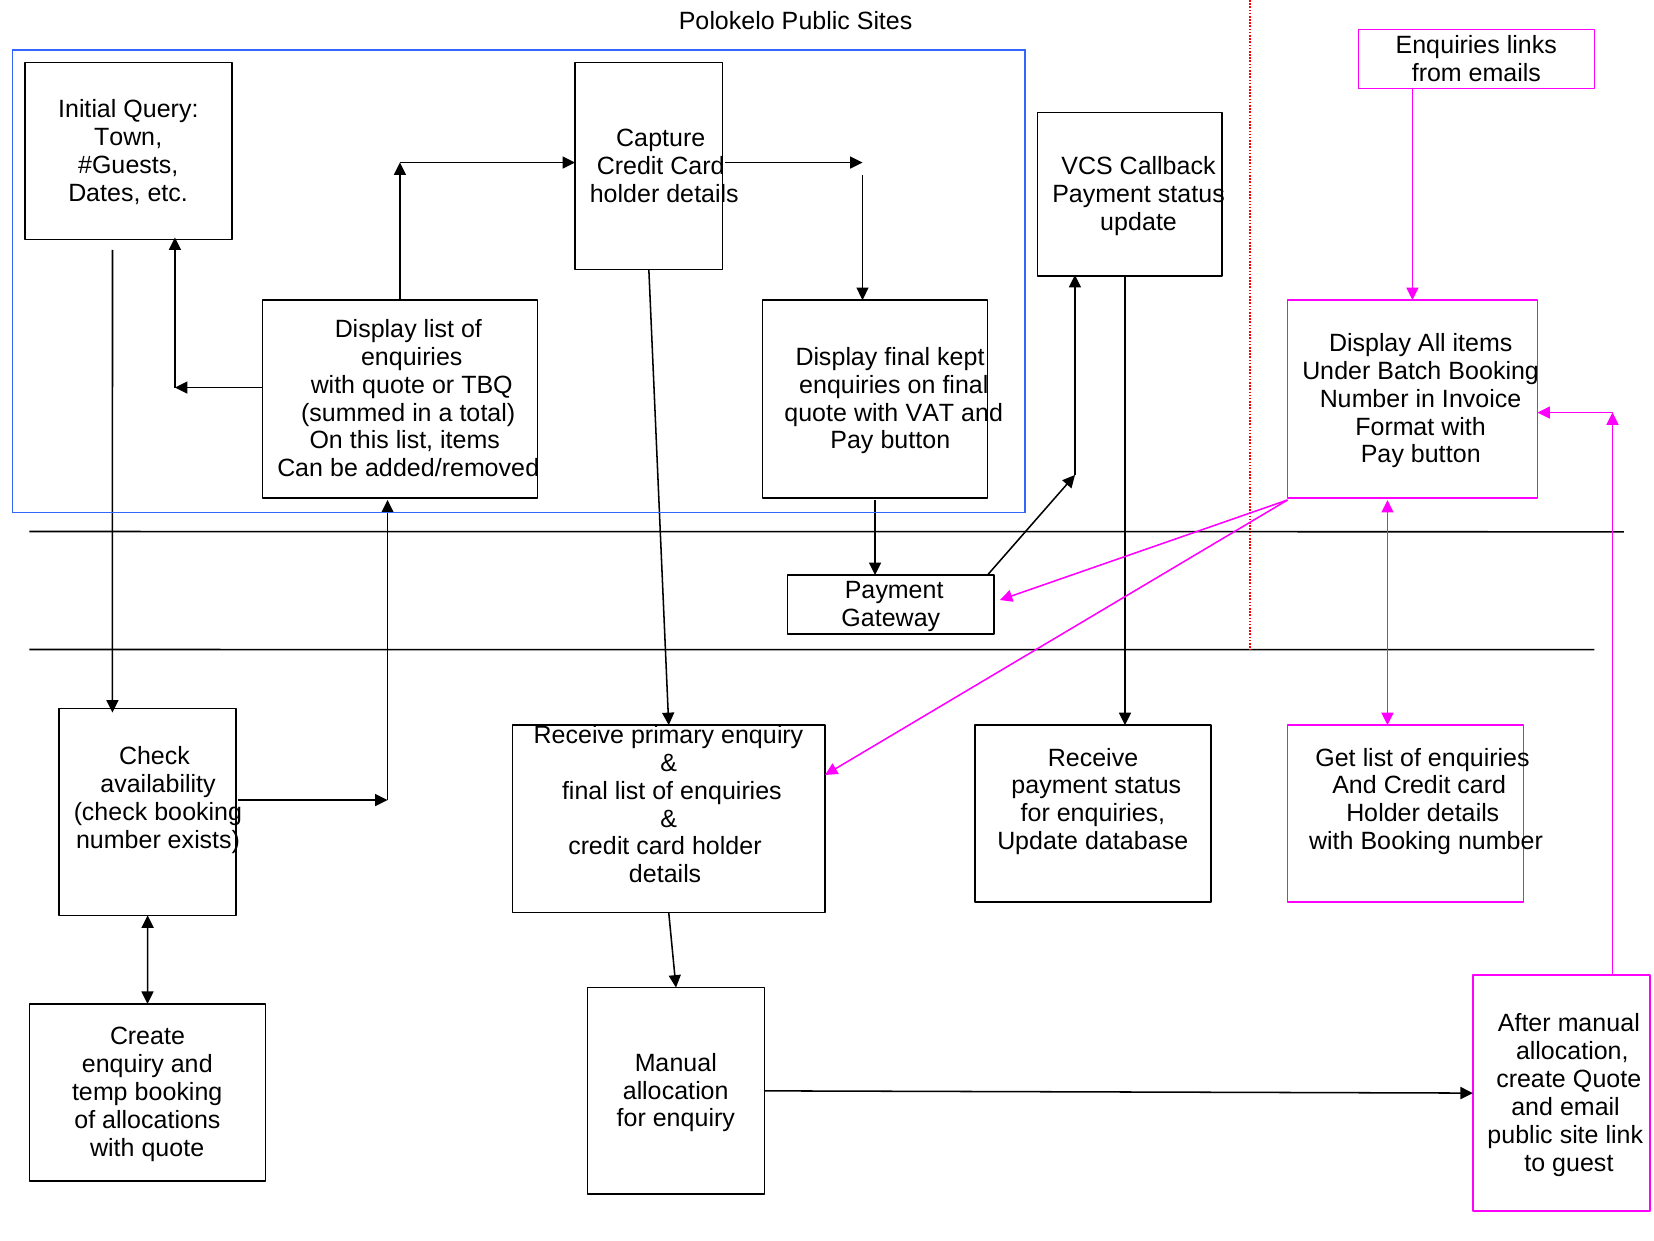

Polokelo Public Sites
Enquiries links
from emails
Initial Query:
Town,
#Guests,
Dates, etc.
Capture
Credit Card
holder details
VCS Callback
Payment status
update
Display list of
 enquiries
 with quote or TBQ
(summed in a total)‏
On this list, items
Can be added/removed
Display final kept
 enquiries on final
 quote with VAT and
Pay button
Display All items
Under Batch Booking
Number in Invoice
Format with
Pay button
 Payment
Gateway
Check
availability
(check booking
number exists)‏
Receive primary enquiry
&
 final list of enquiries
&
credit card holder
details
Receive
 payment status
 for enquiries,
Update database
Get list of enquiries
And Credit card
Holder details
 with Booking number
After manual
 allocation,
create Quote
and email
public site link
to guest
Manual
allocation
for enquiry
Create
enquiry and
temp booking
of allocations
with quote